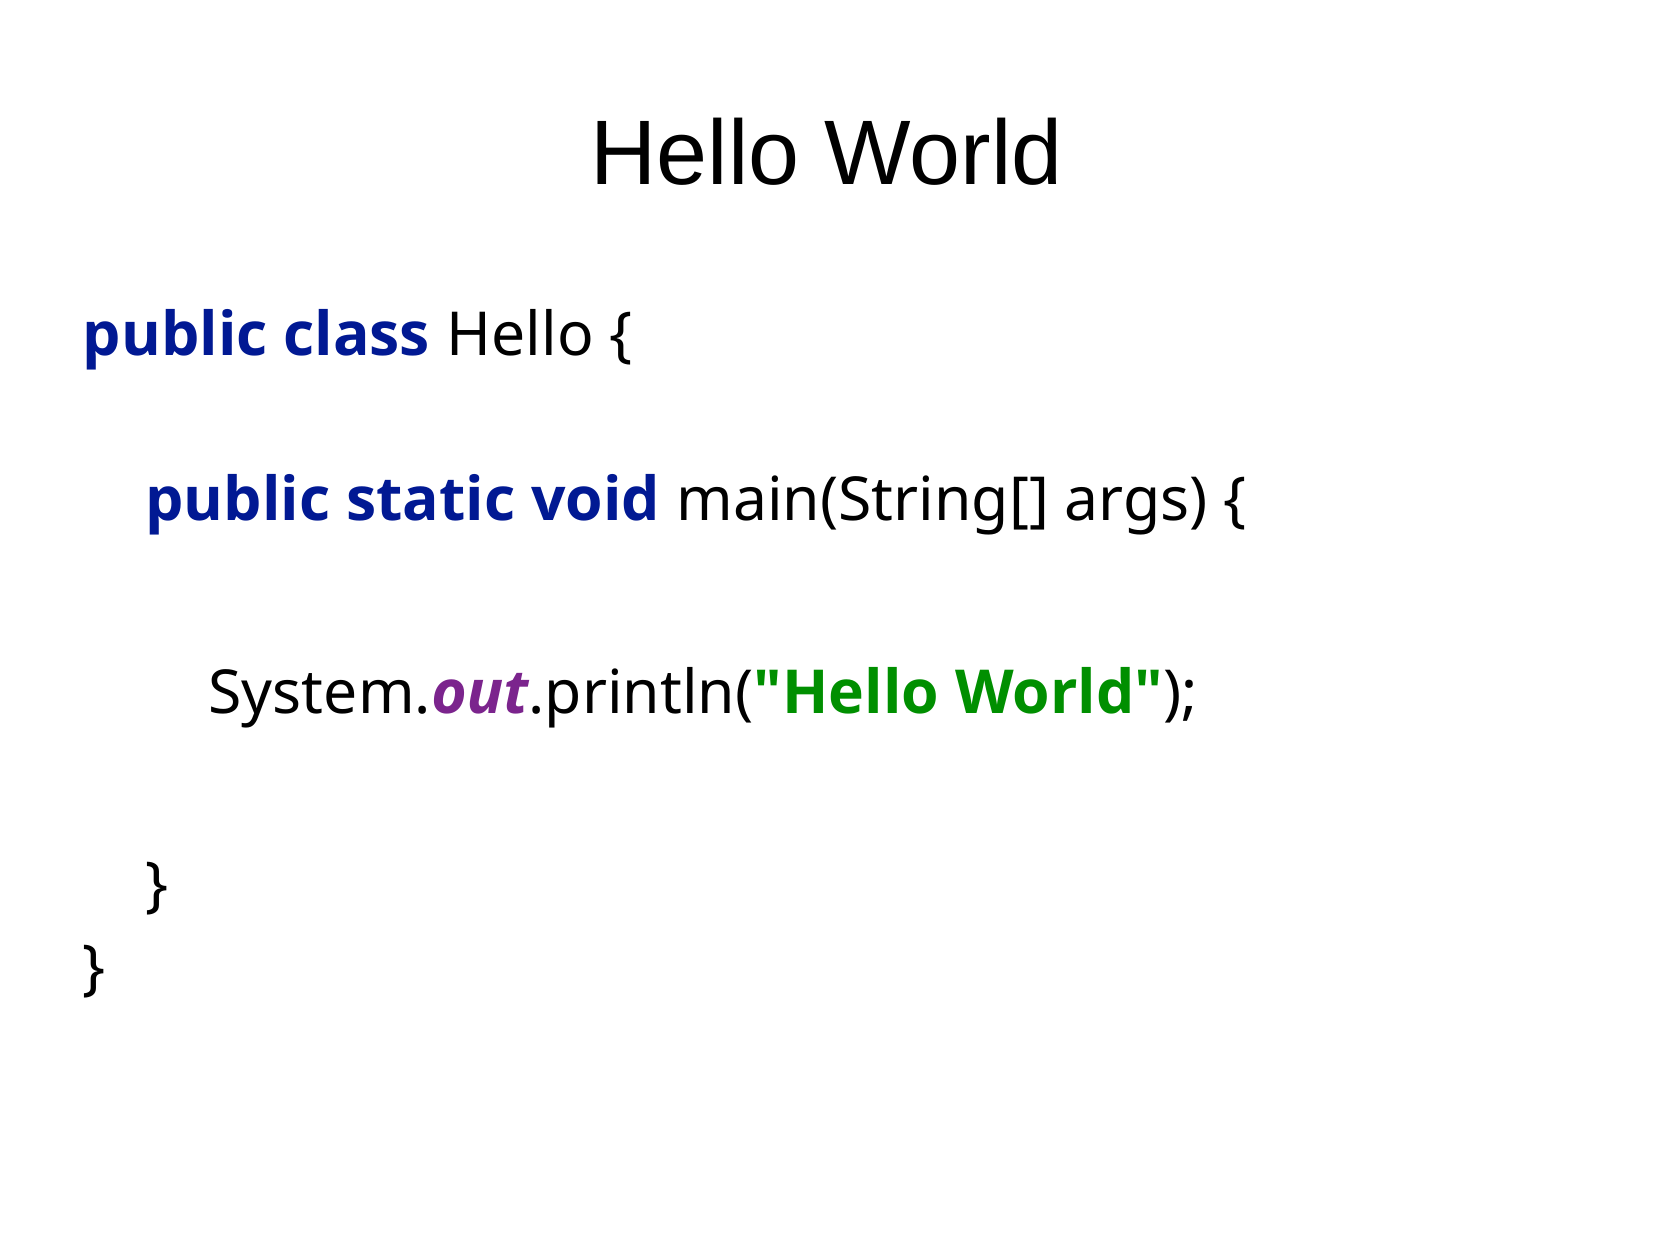

# Hello World
public class Hello {
 public static void main(String[] args) {
 System.out.println("Hello World");
 }
}